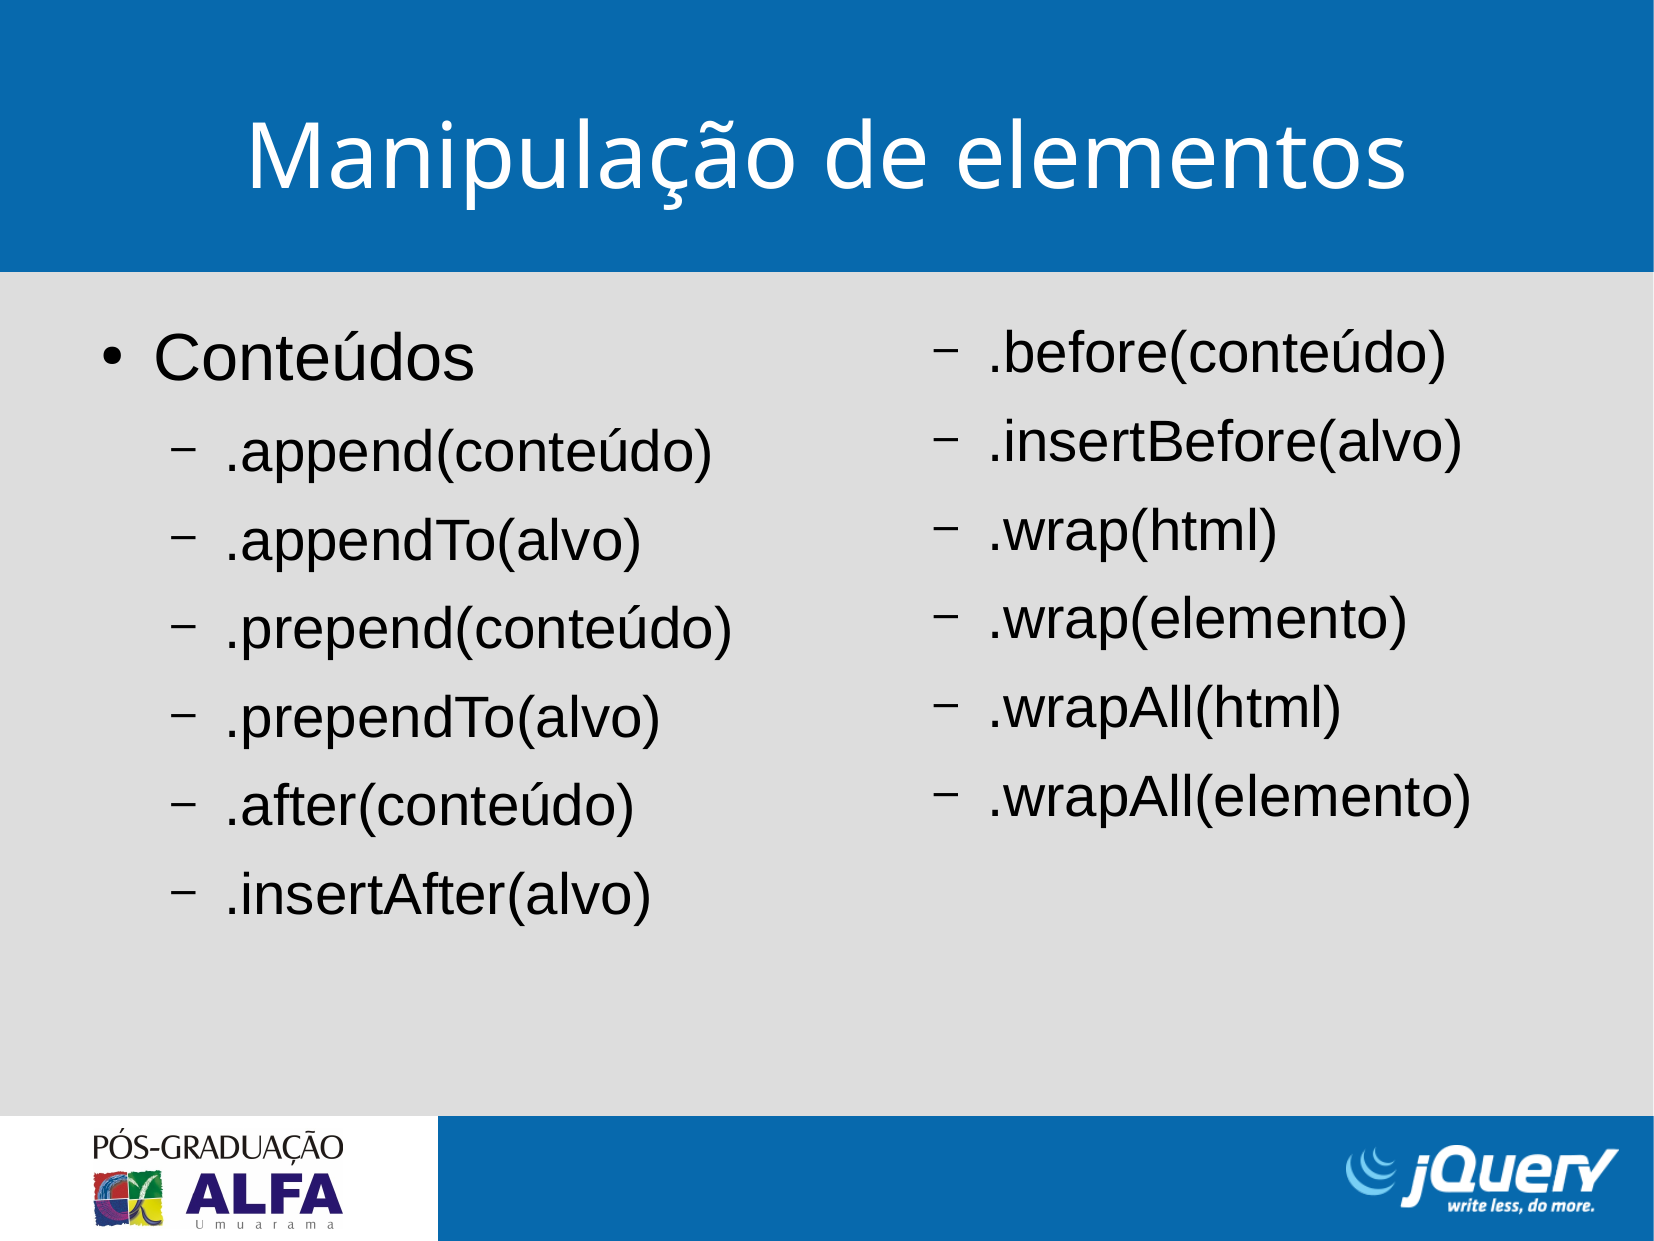

# Manipulação de elementos
Conteúdos
.append(conteúdo)
.appendTo(alvo)
.prepend(conteúdo)
.prependTo(alvo)
.after(conteúdo)
.insertAfter(alvo)
.before(conteúdo)
.insertBefore(alvo)
.wrap(html)
.wrap(elemento)
.wrapAll(html)
.wrapAll(elemento)